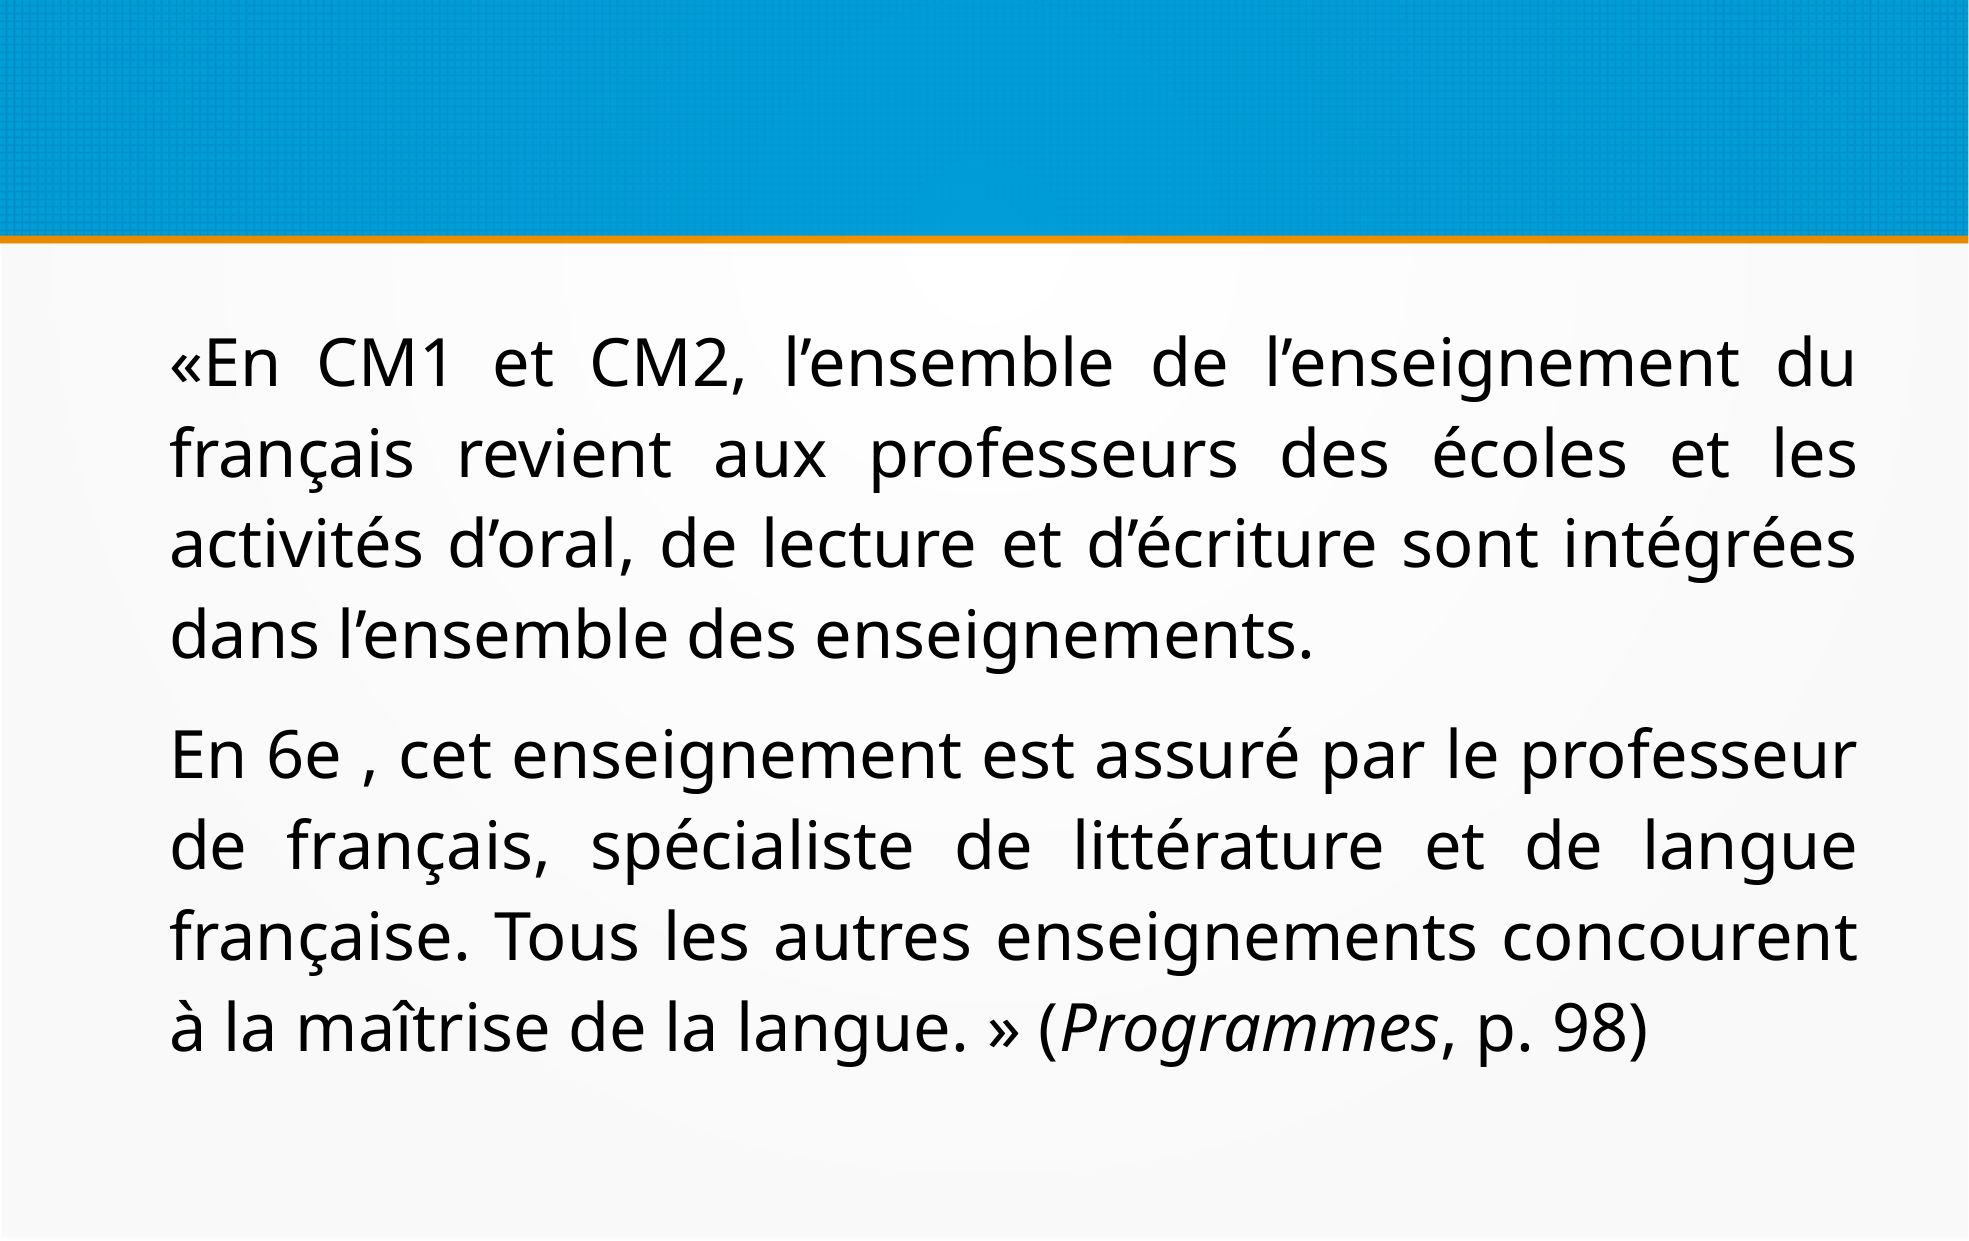

#
«En CM1 et CM2, l’ensemble de l’enseignement du français revient aux professeurs des écoles et les activités d’oral, de lecture et d’écriture sont intégrées dans l’ensemble des enseignements.
En 6e , cet enseignement est assuré par le professeur de français, spécialiste de littérature et de langue française. Tous les autres enseignements concourent à la maîtrise de la langue. » (Programmes, p. 98)